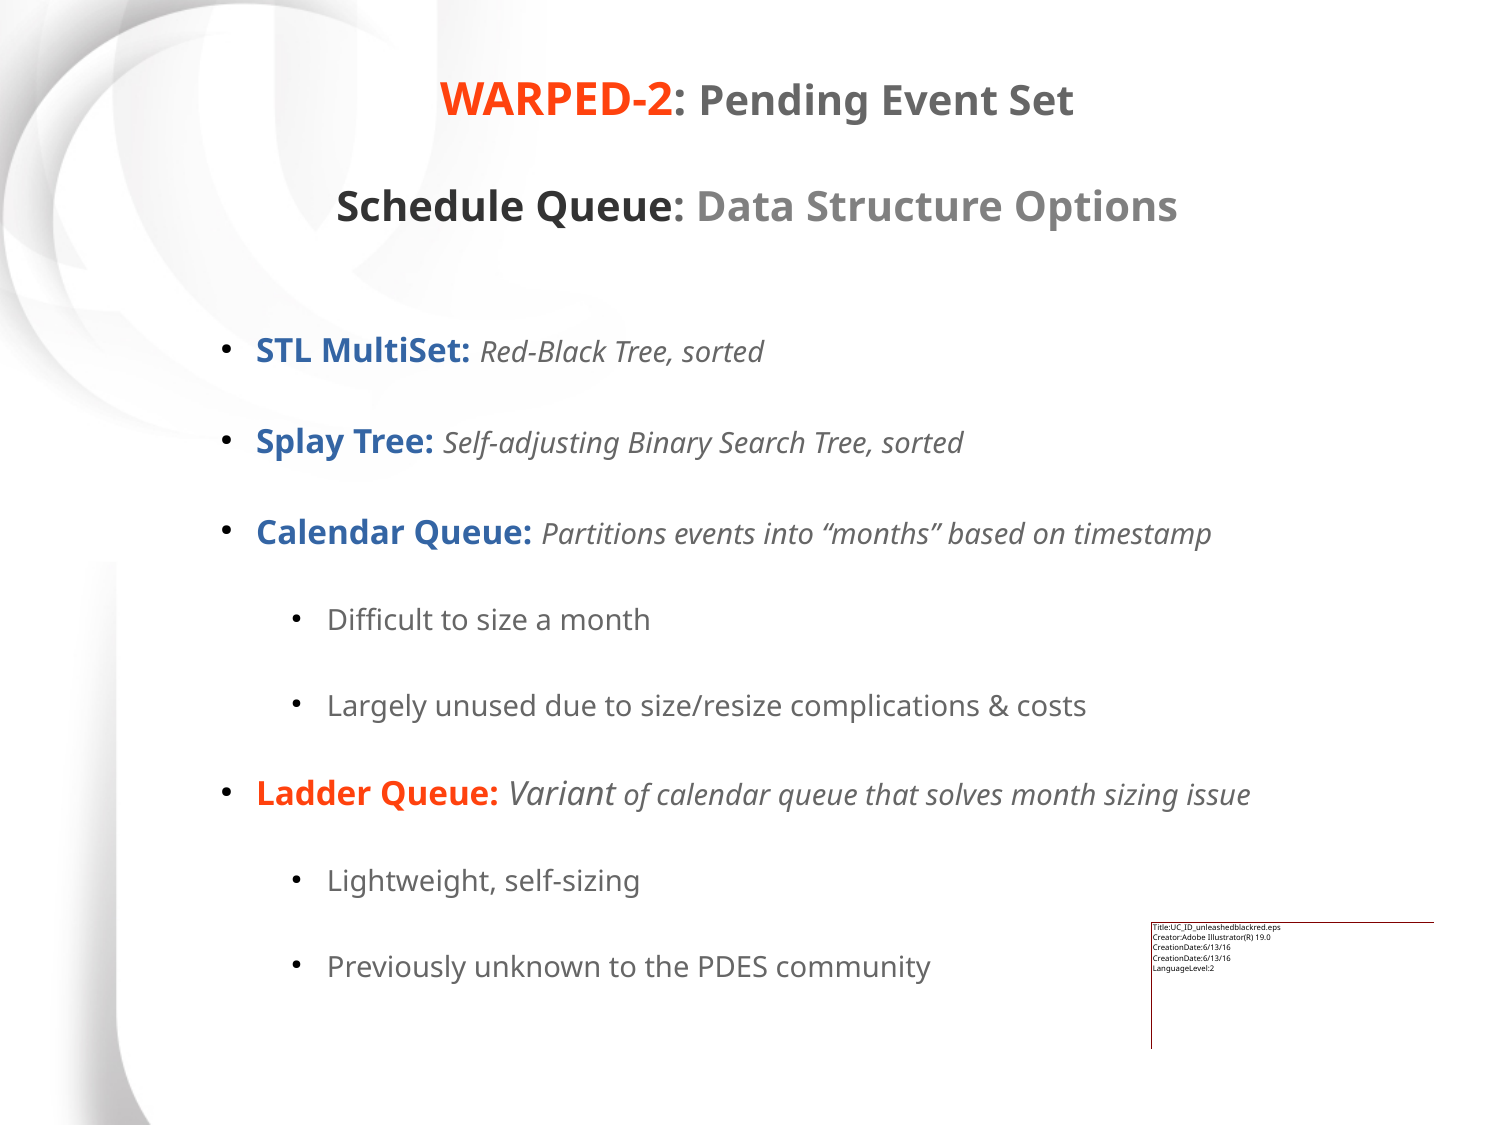

# WARPED-2: Pending Event Set Schedule Queue: Data Structure Options
STL MultiSet: Red-Black Tree, sorted
Splay Tree: Self-adjusting Binary Search Tree, sorted
Calendar Queue: Partitions events into “months” based on timestamp
Difficult to size a month
Largely unused due to size/resize complications & costs
Ladder Queue: Variant of calendar queue that solves month sizing issue
Lightweight, self-sizing
Previously unknown to the PDES community